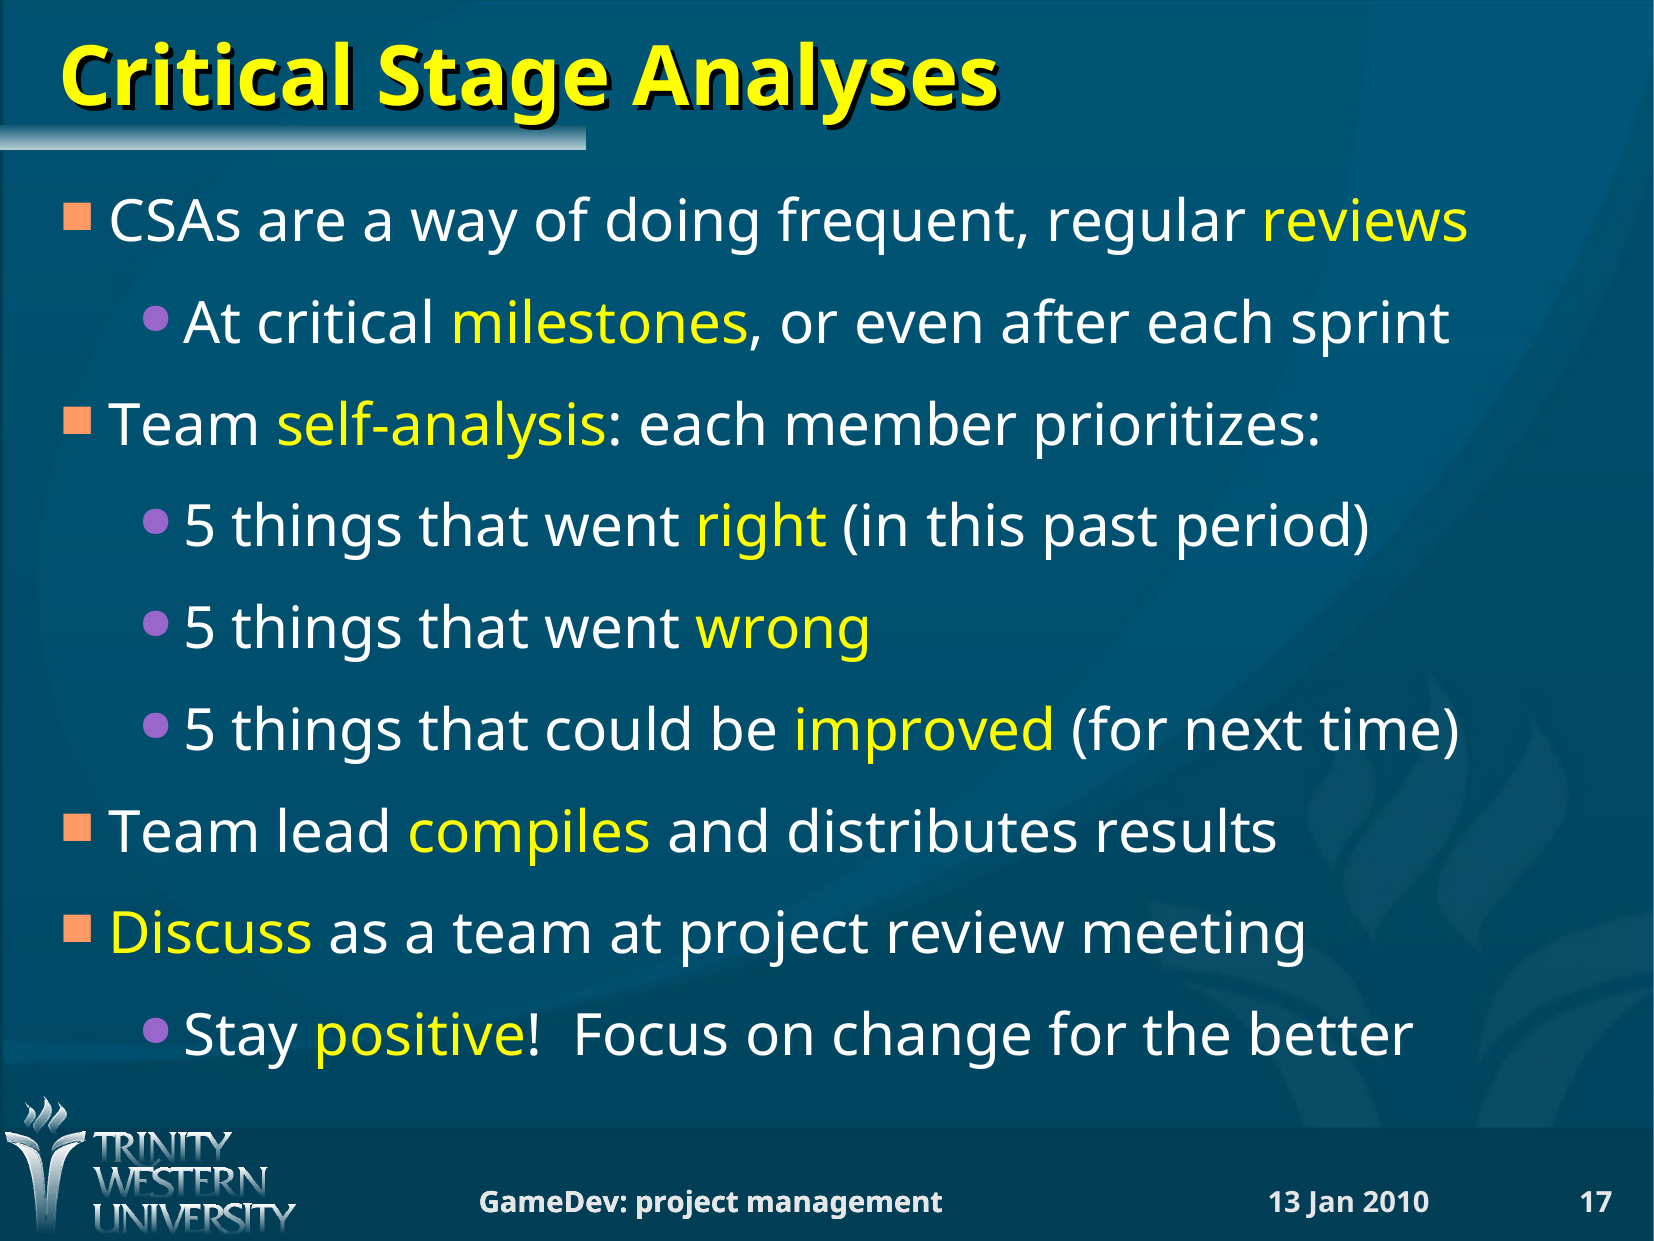

# Critical Stage Analyses
CSAs are a way of doing frequent, regular reviews
At critical milestones, or even after each sprint
Team self-analysis: each member prioritizes:
5 things that went right (in this past period)
5 things that went wrong
5 things that could be improved (for next time)
Team lead compiles and distributes results
Discuss as a team at project review meeting
Stay positive! Focus on change for the better
GameDev: project management
13 Jan 2010
17